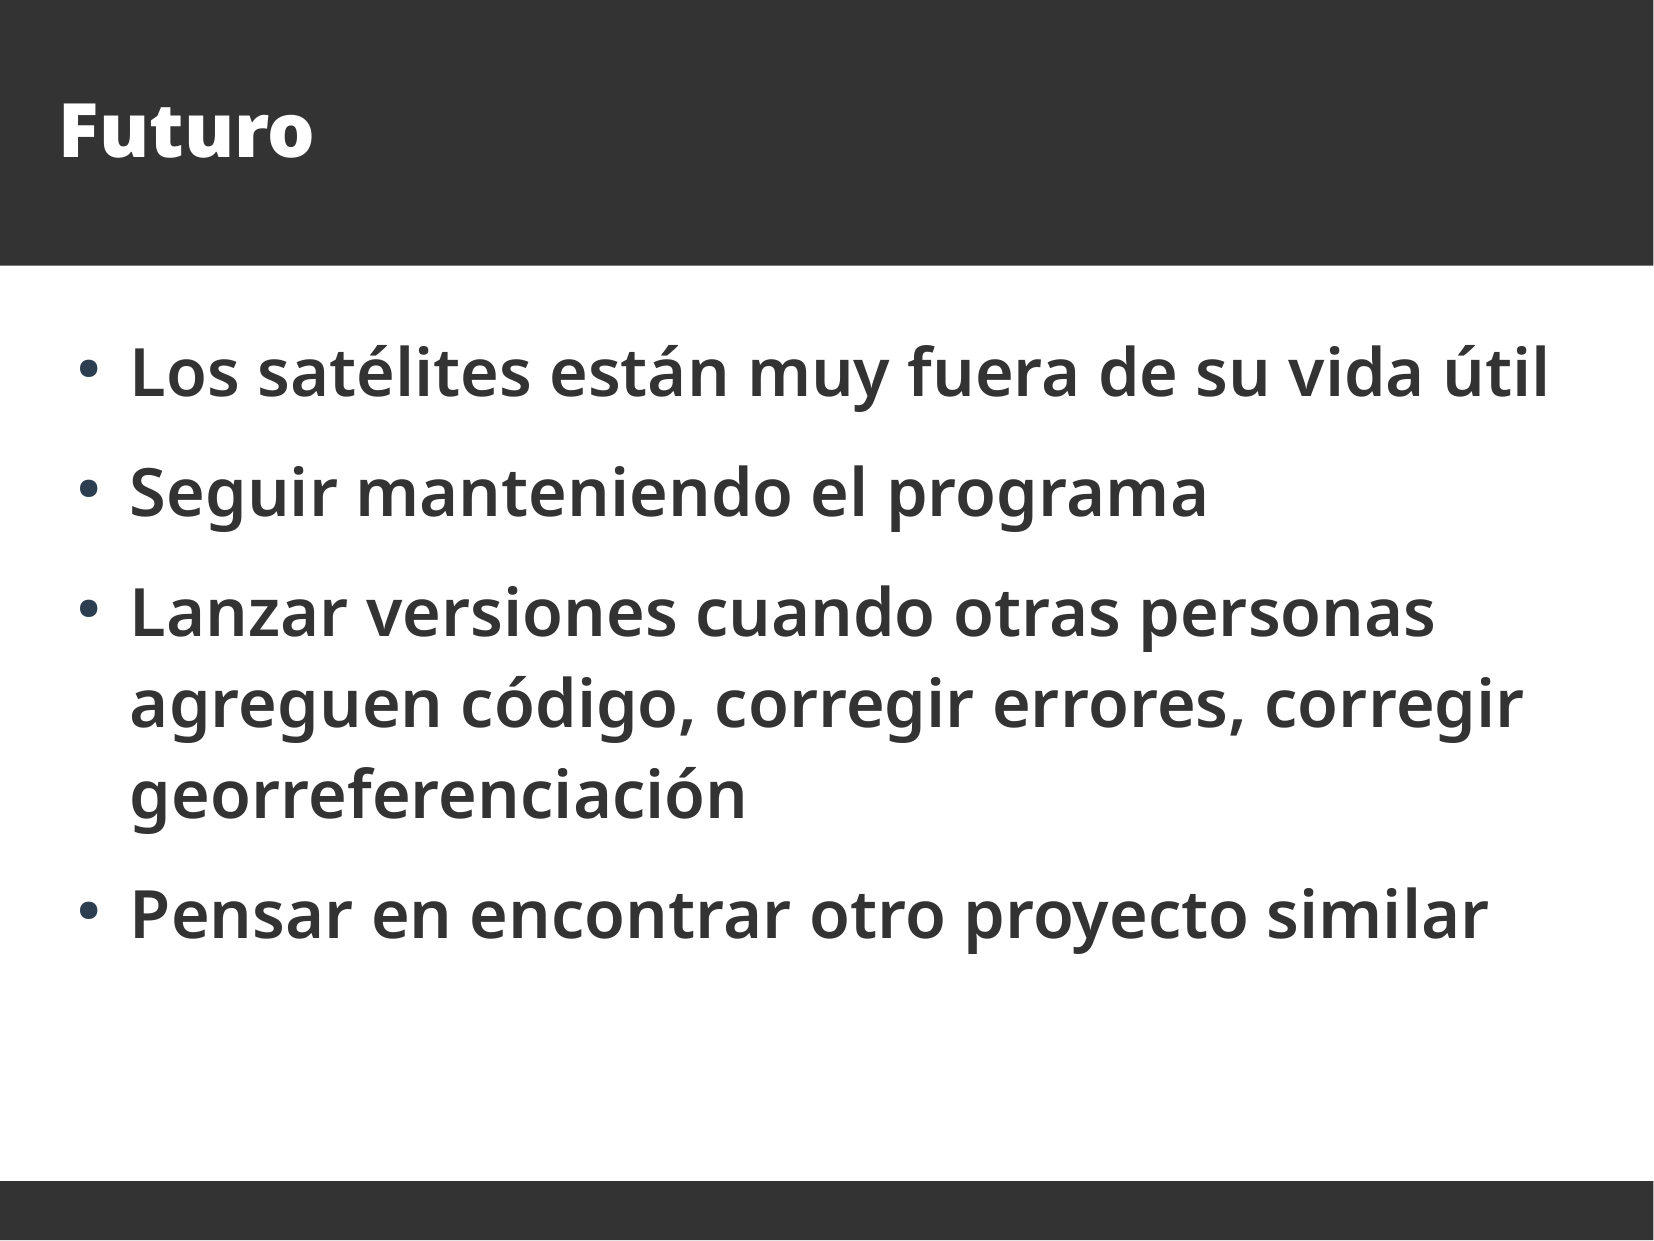

# Futuro
Los satélites están muy fuera de su vida útil
Seguir manteniendo el programa
Lanzar versiones cuando otras personas agreguen código, corregir errores, corregir georreferenciación
Pensar en encontrar otro proyecto similar